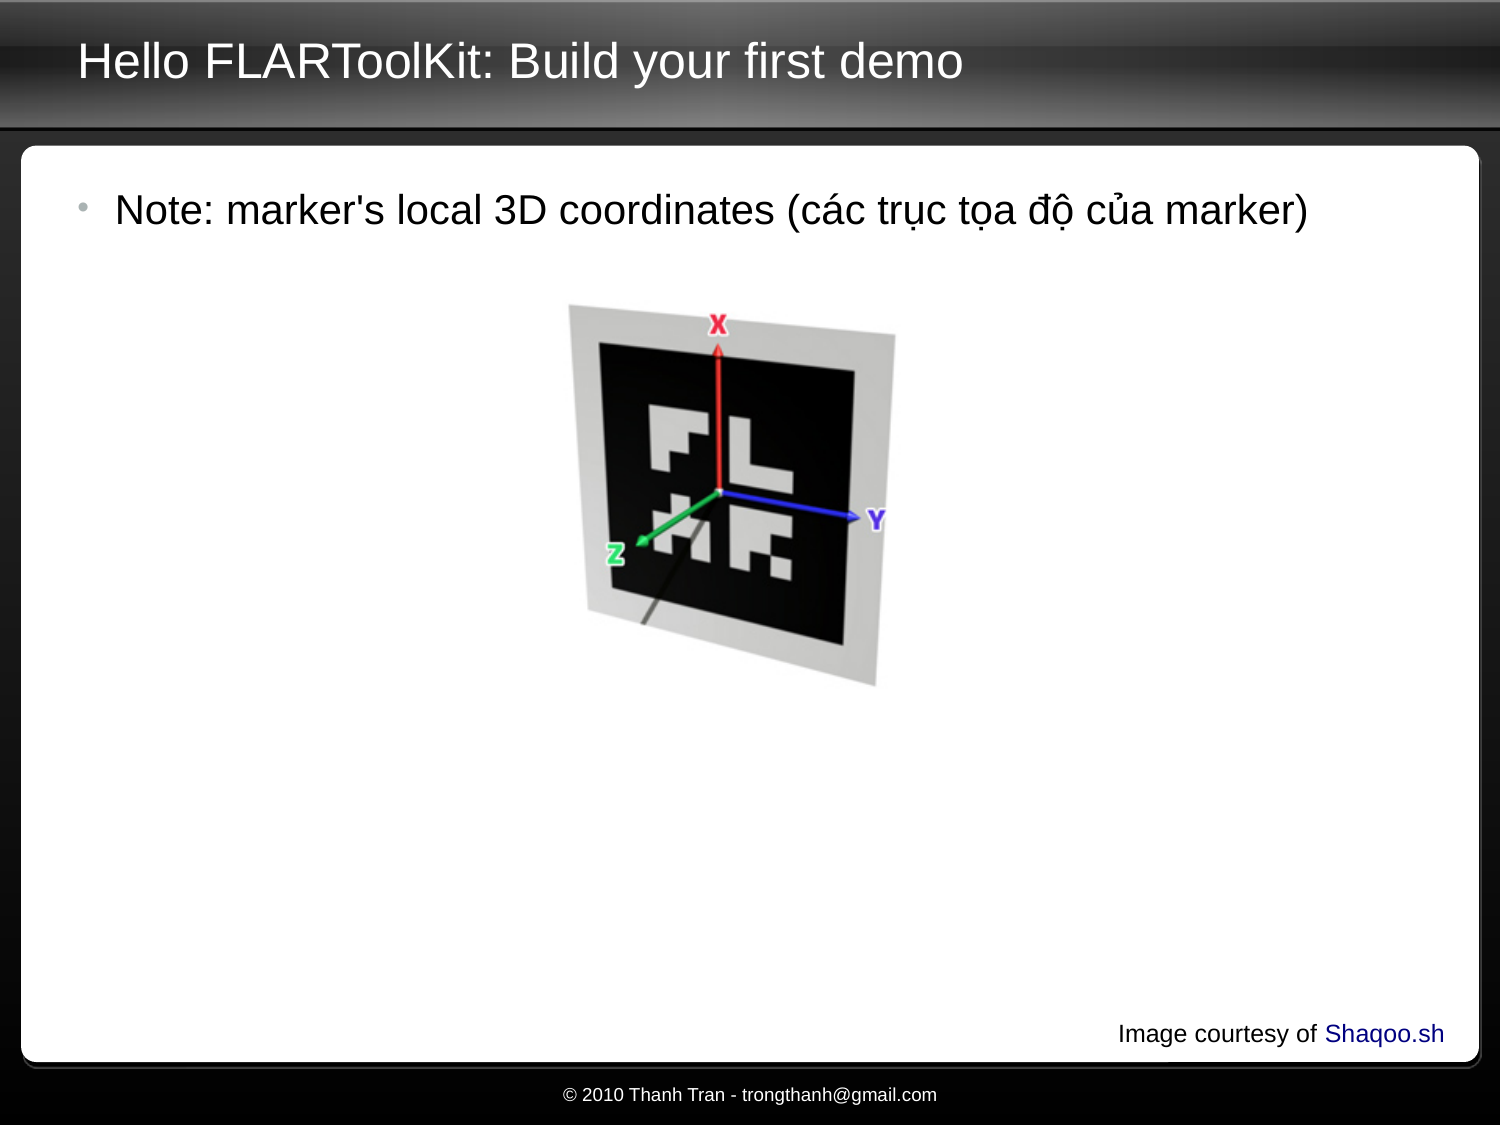

# Hello FLARToolKit: Build your first demo
Note: marker's local 3D coordinates (các trục tọa độ của marker)
Image courtesy of Shaqoo.sh
© 2010 Thanh Tran - trongthanh@gmail.com